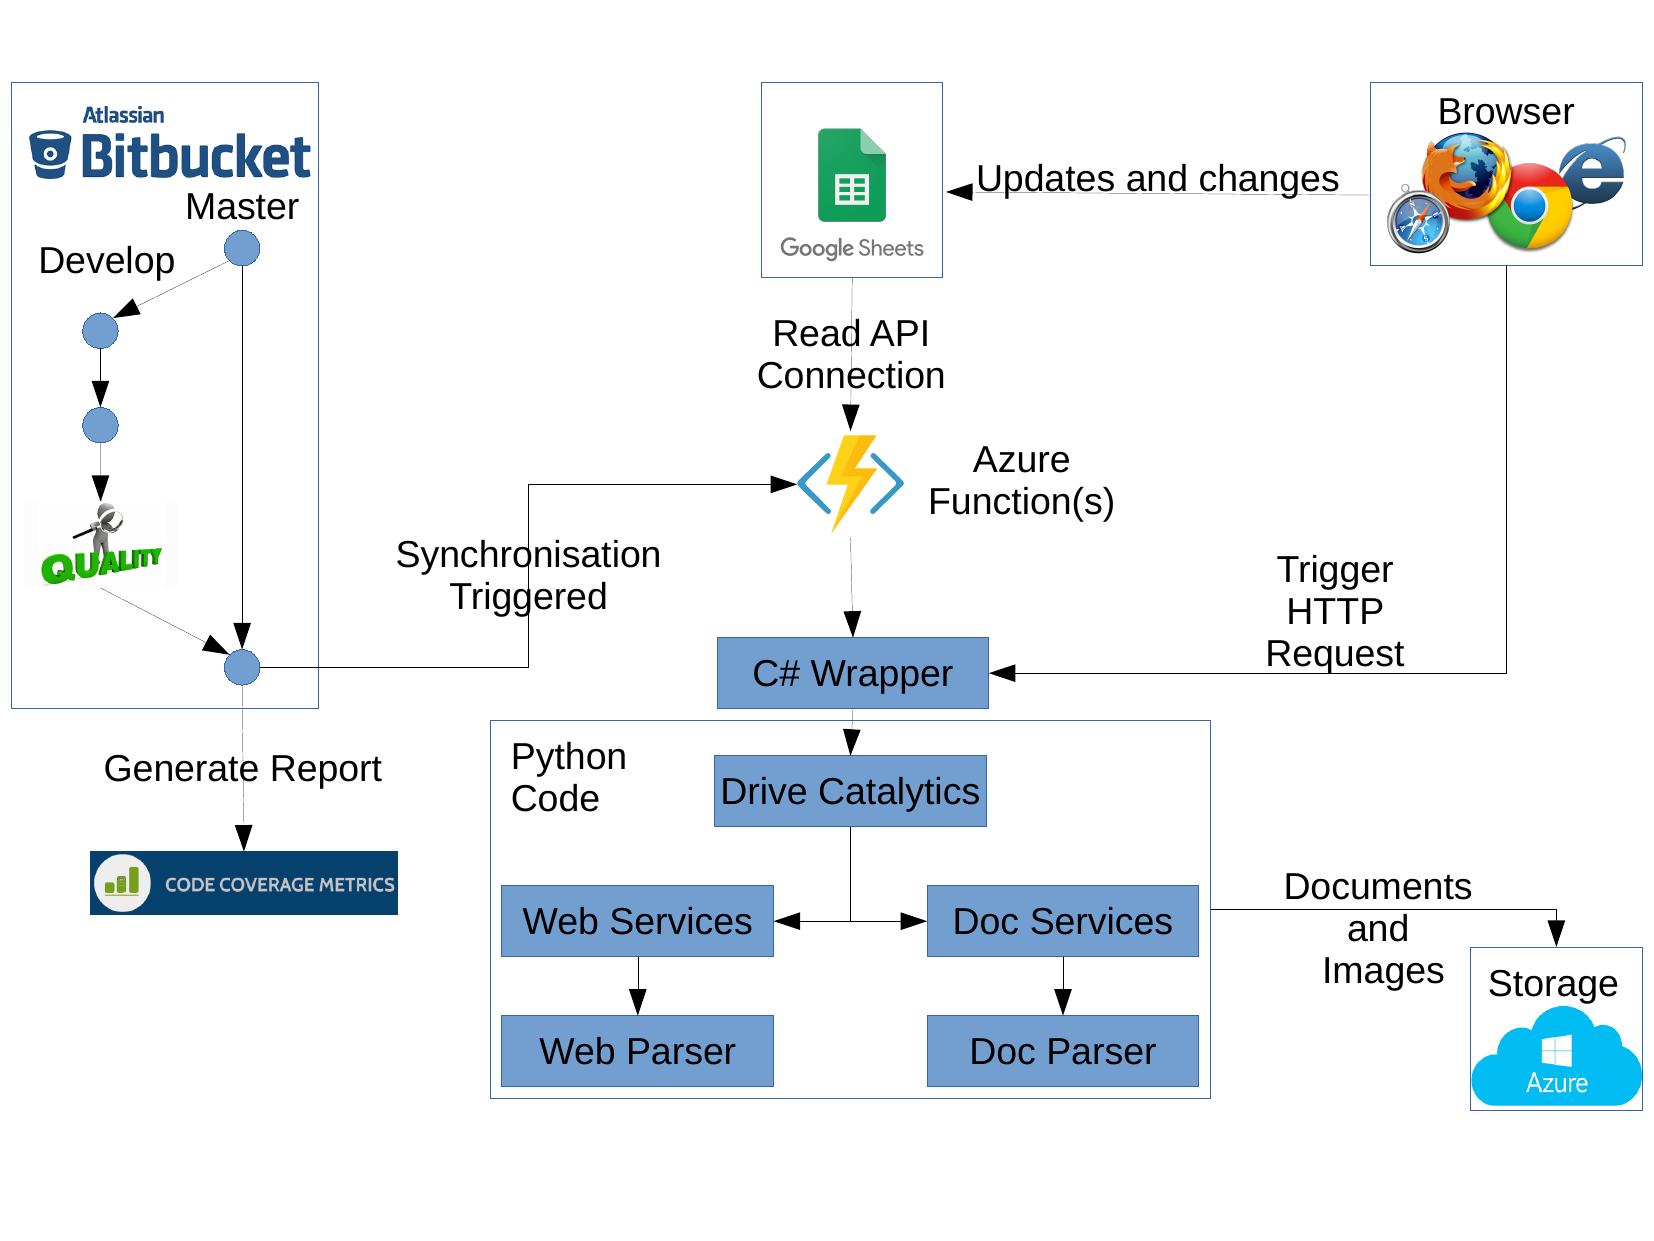

Browser
Master
Develop
Azure Function(s)
Trigger
HTTP Request
C# Wrapper
Python Code
Drive Catalytics
Web Services
Doc Services
Storage
Web Parser
Doc Parser